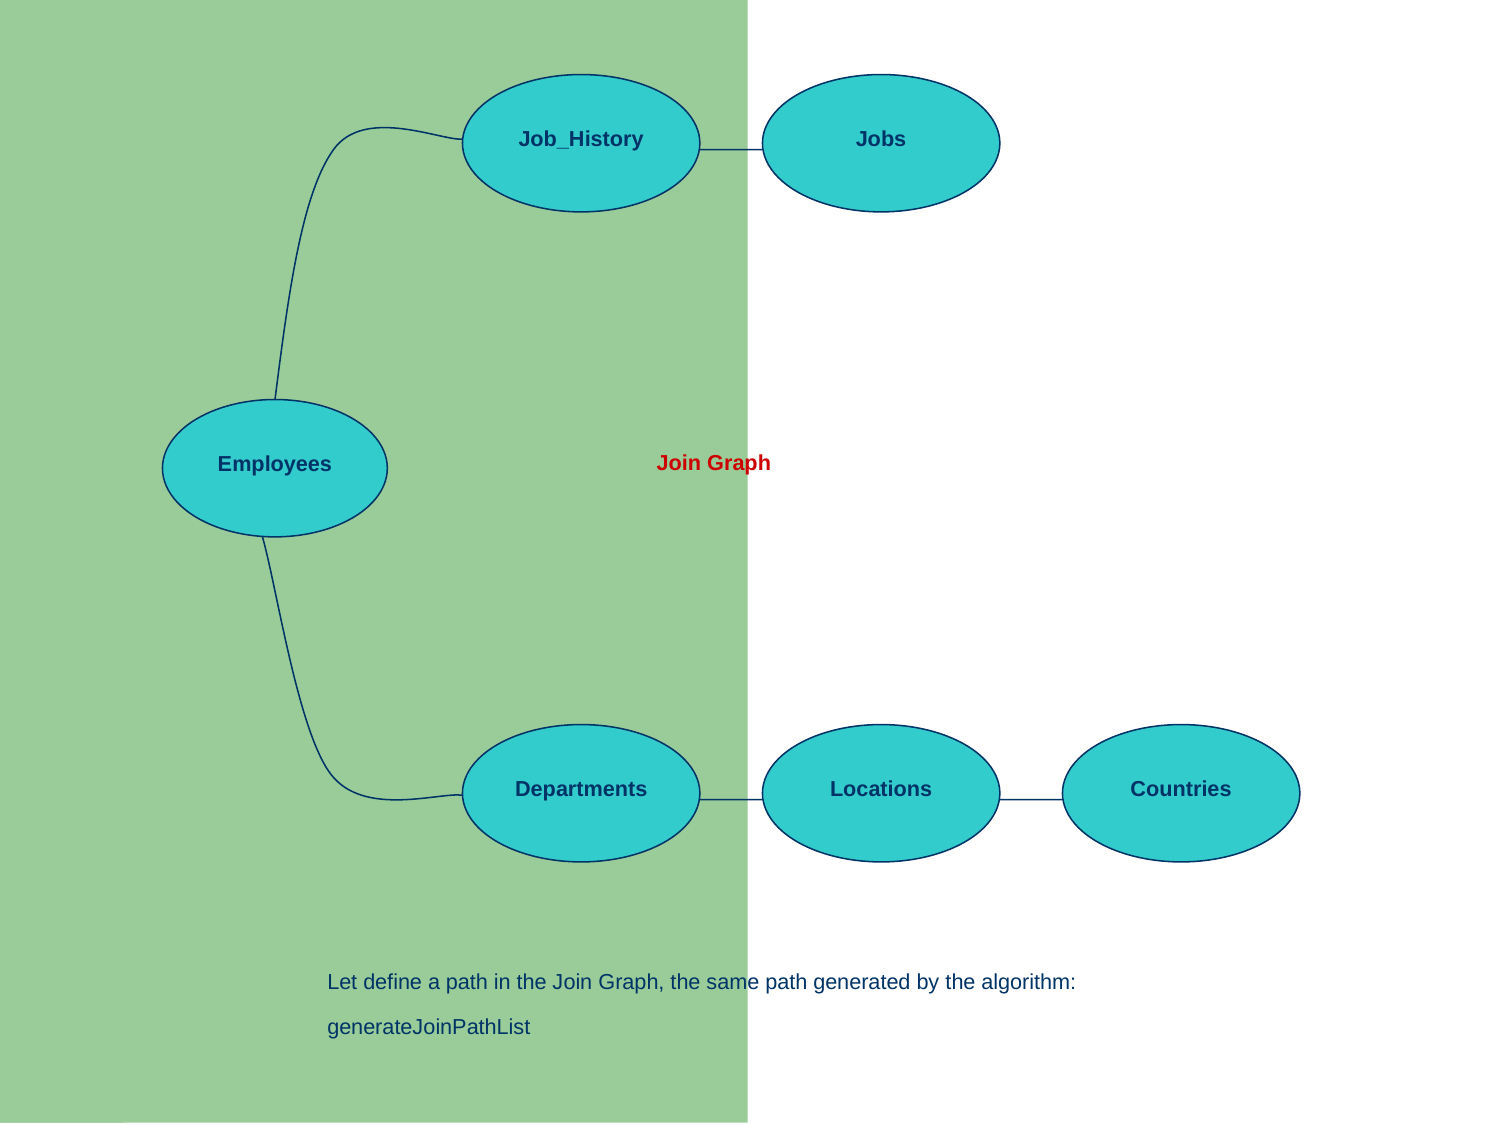

Job_History
Jobs
Employees
Join Graph
Departments
Locations
Countries
Let define a path in the Join Graph, the same path generated by the algorithm:
generateJoinPathList